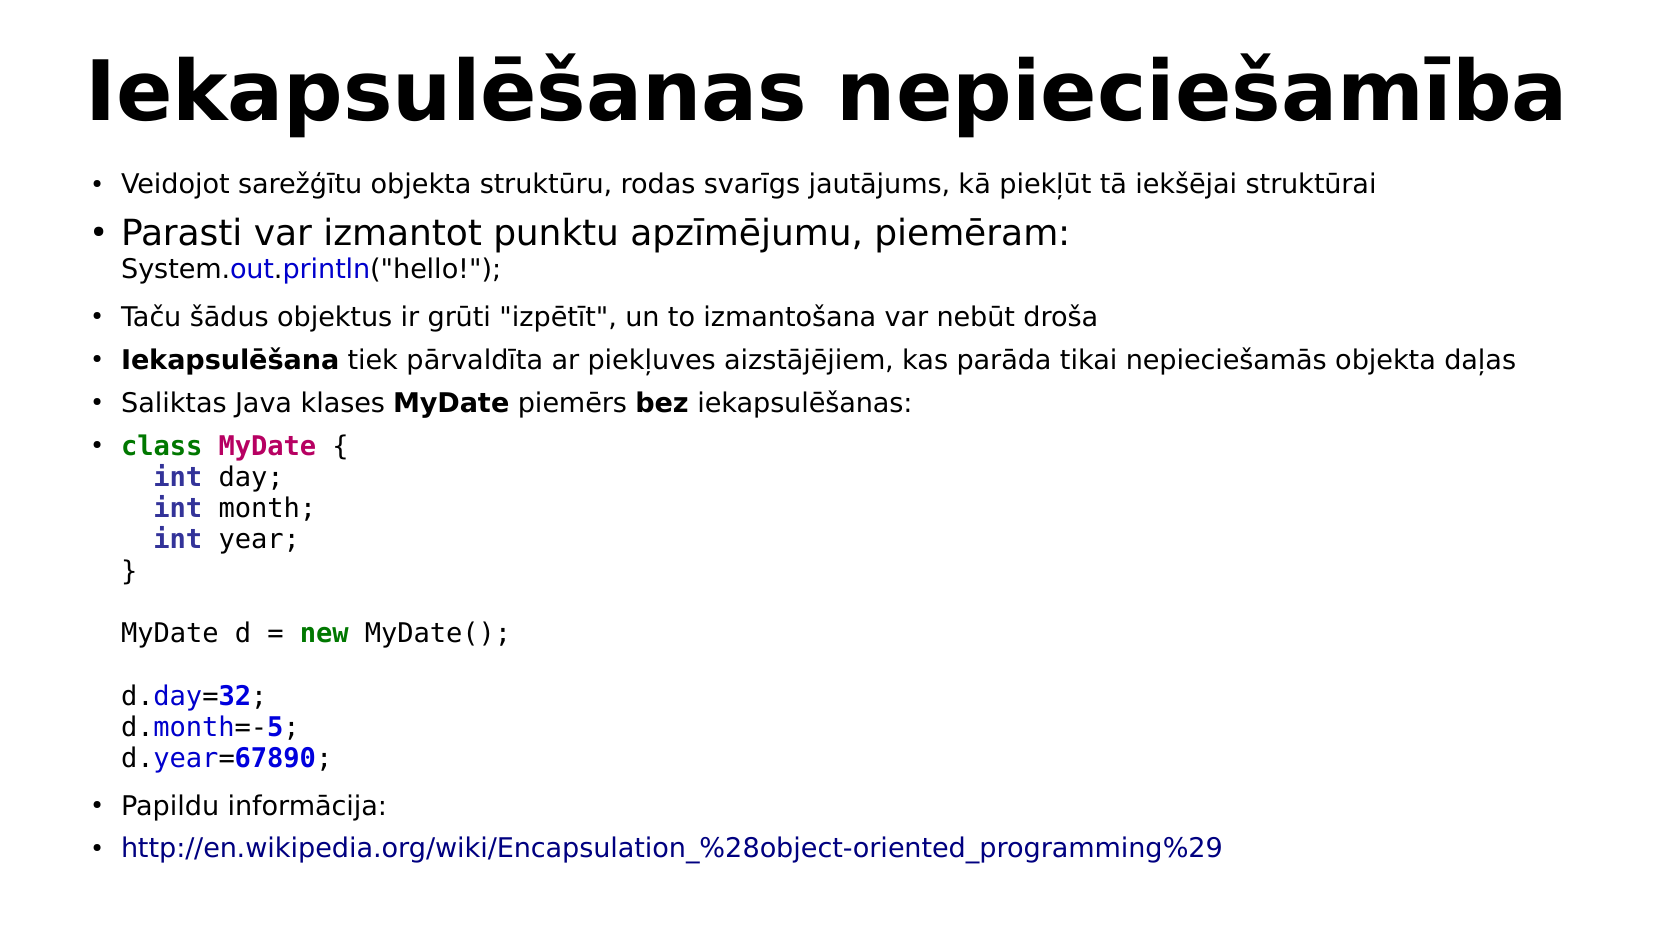

# Iekapsulēšanas nepieciešamība
Veidojot sarežģītu objekta struktūru, rodas svarīgs jautājums, kā piekļūt tā iekšējai struktūrai
Parasti var izmantot punktu apzīmējumu, piemēram:
System.out.println("hello!");
Taču šādus objektus ir grūti "izpētīt", un to izmantošana var nebūt droša
Iekapsulēšana tiek pārvaldīta ar piekļuves aizstājējiem, kas parāda tikai nepieciešamās objekta daļas
Saliktas Java klases MyDate piemērs bez iekapsulēšanas:
class MyDate {
 int day;
 int month;
 int year;
}
MyDate d = new MyDate();
d.day=32;
d.month=-5;
d.year=67890;
Papildu informācija:
http://en.wikipedia.org/wiki/Encapsulation_%28object-oriented_programming%29